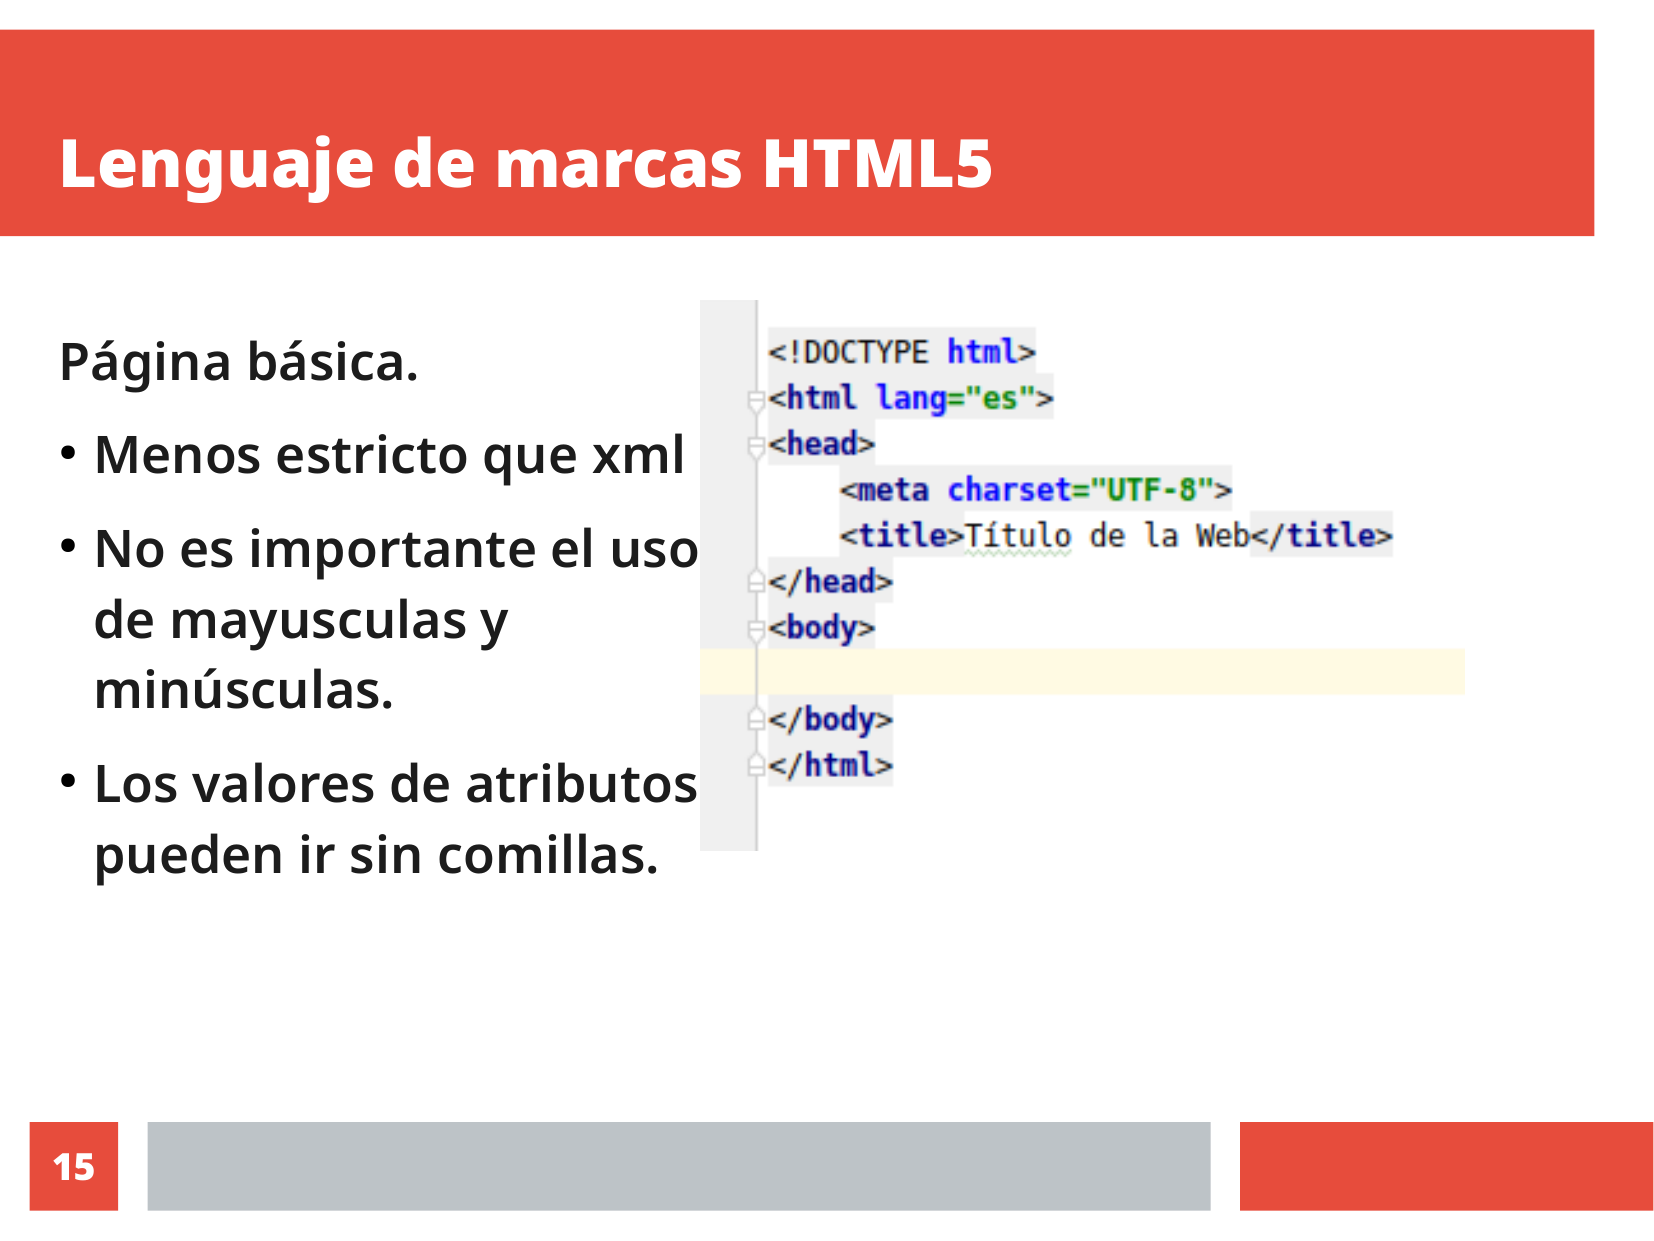

# Lenguaje de marcas HTML5
Página básica.
Menos estricto que xml
No es importante el uso de mayusculas y minúsculas.
Los valores de atributos pueden ir sin comillas.
15